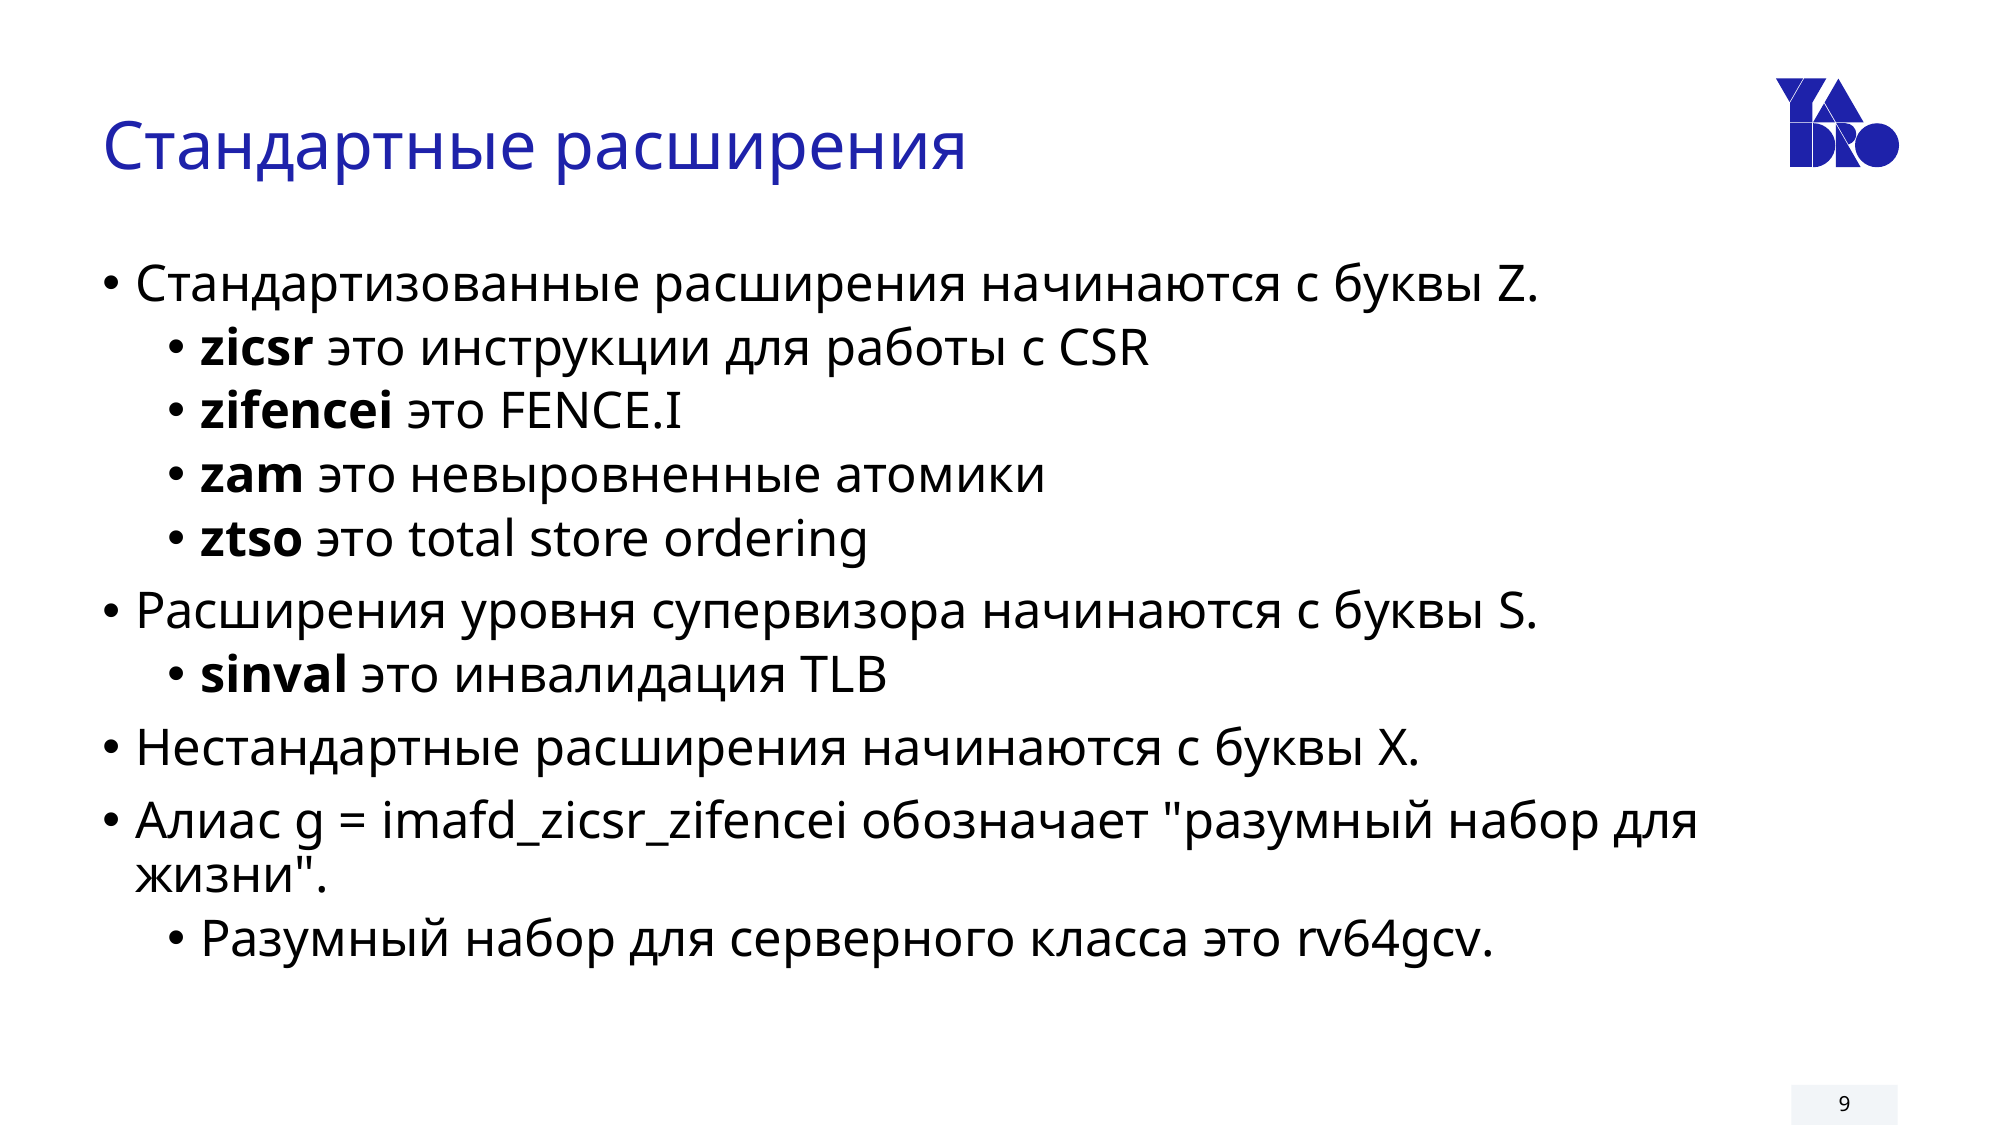

# Стандартные расширения
Стандартизованные расширения начинаются c буквы Z.
zicsr это инструкции для работы с CSR
zifencei это FENCE.I
zam это невыровненные атомики
ztso это total store ordering
Расширения уровня супервизора начинаются с буквы S.
sinval это инвалидация TLB
Нестандартные расширения начинаются с буквы X.
Алиас g = imafd_zicsr_zifencei обозначает "разумный набор для жизни".
Разумный набор для серверного класса это rv64gcv.